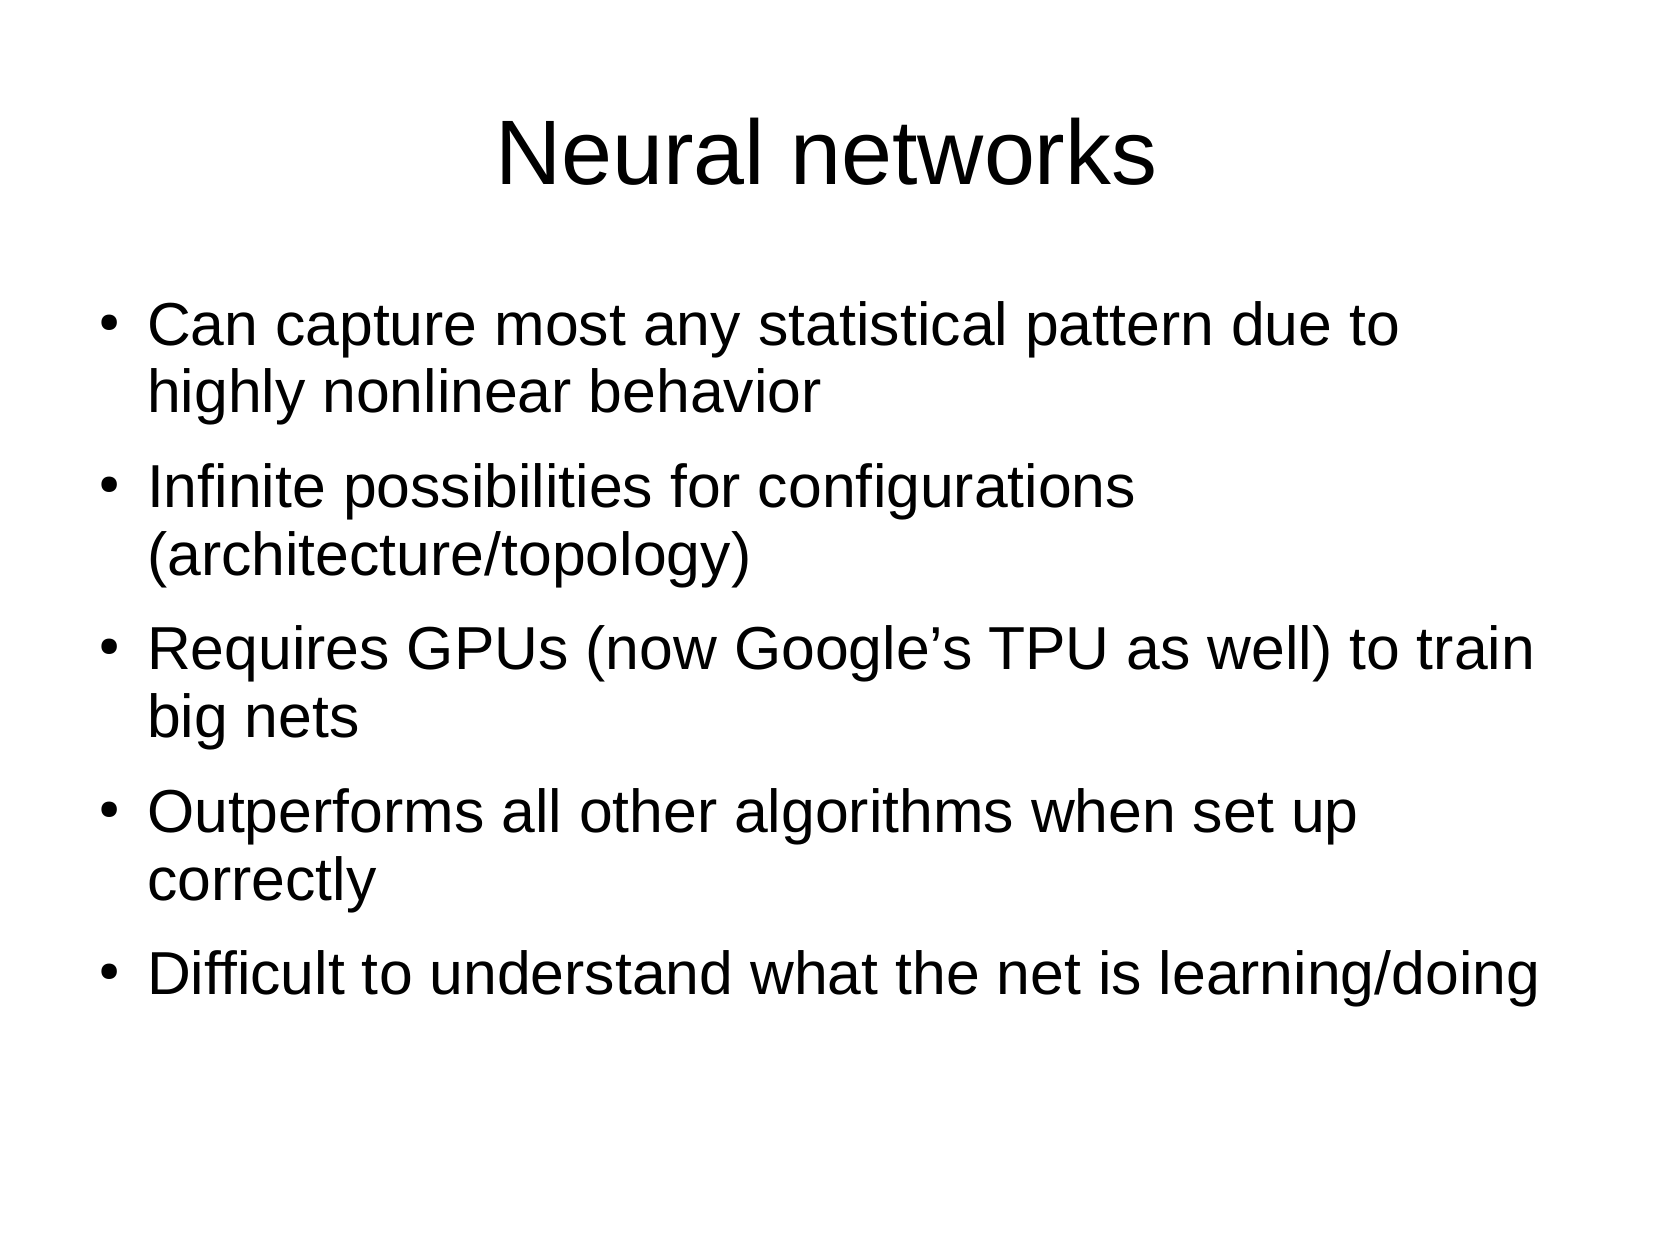

# Neural networks
Can capture most any statistical pattern due to highly nonlinear behavior
Infinite possibilities for configurations (architecture/topology)
Requires GPUs (now Google’s TPU as well) to train big nets
Outperforms all other algorithms when set up correctly
Difficult to understand what the net is learning/doing